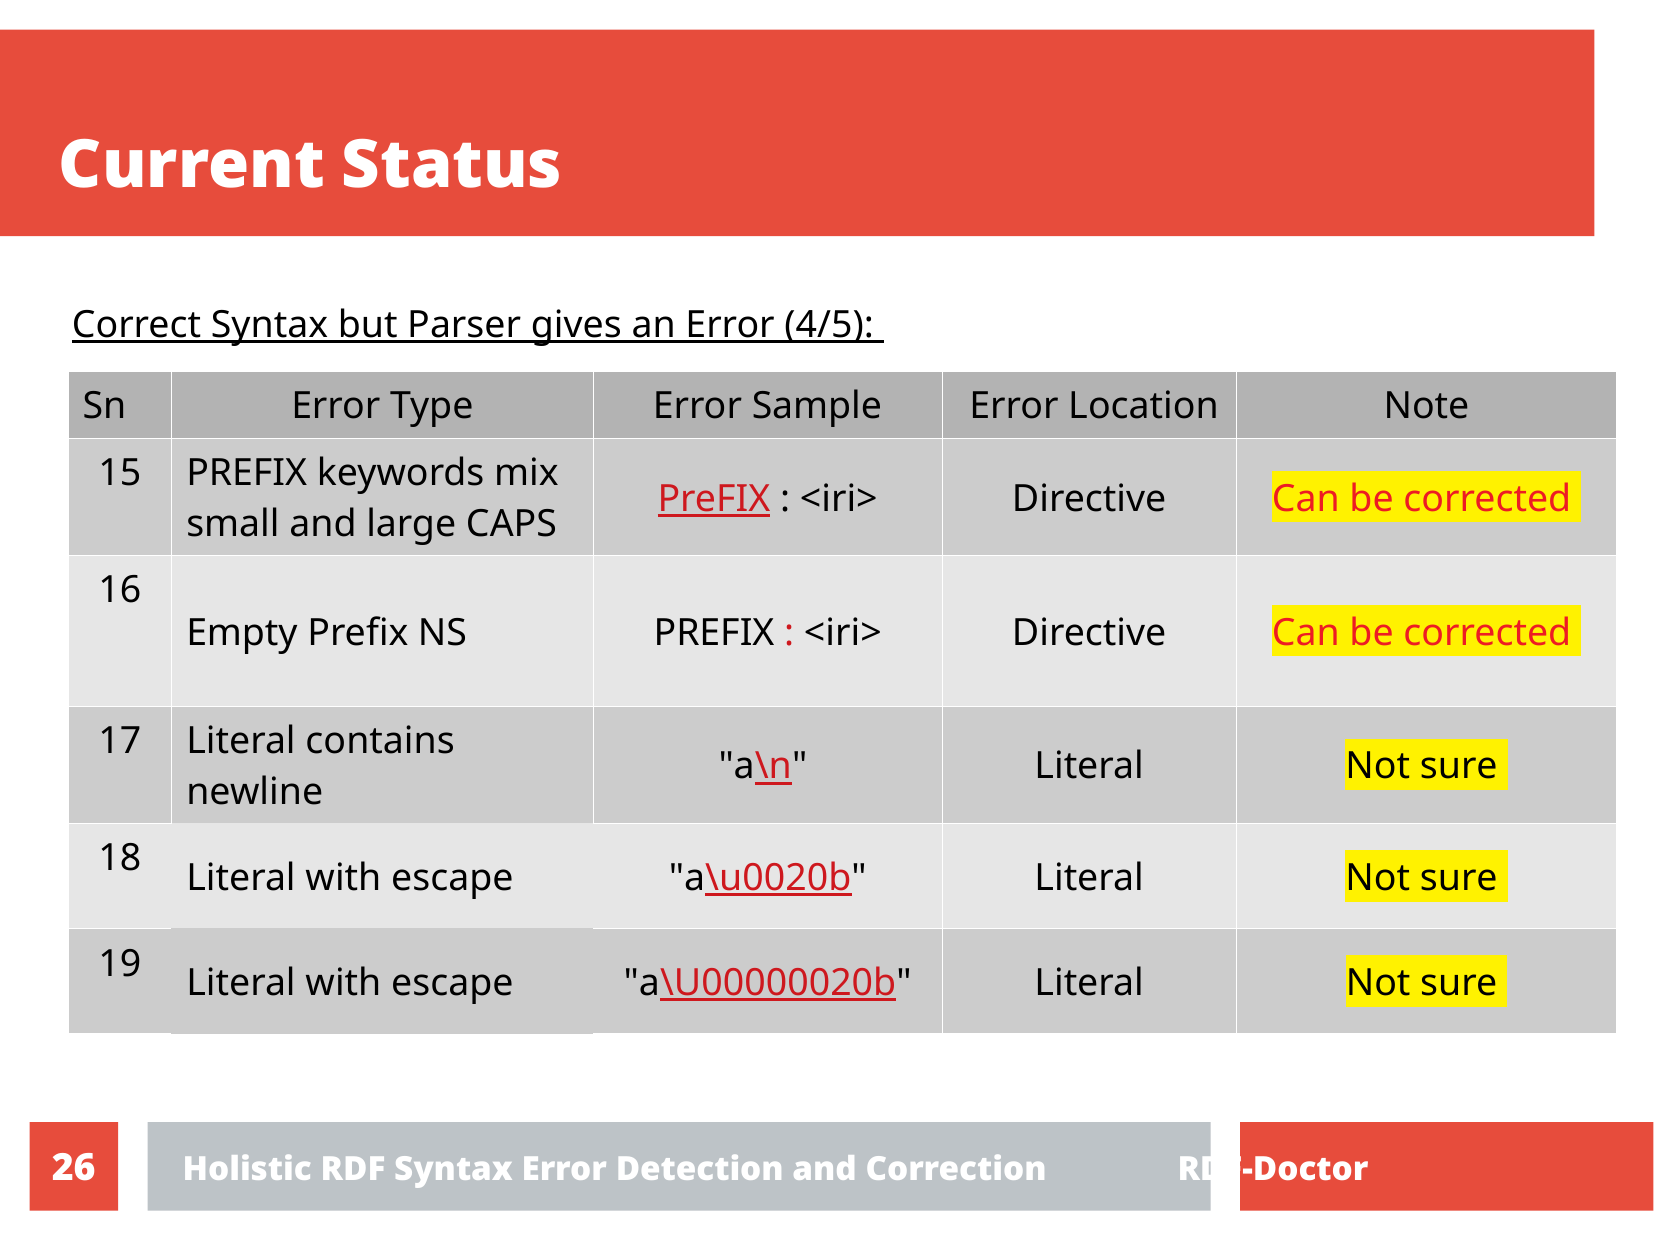

# Current Status
Correct Syntax but Parser gives an Error (4/5):
| Sn | Error Type | Error Sample | Error Location | Note |
| --- | --- | --- | --- | --- |
| 15 | PREFIX keywords mix small and large CAPS | PreFIX : <iri> | Directive | Can be corrected |
| 16 | Empty Prefix NS | PREFIX : <iri> | Directive | Can be corrected |
| 17 | Literal contains newline | "a\n" | Literal | Not sure |
| 18 | Literal with escape | "a\u0020b" | Literal | Not sure |
| 19 | Literal with escape | "a\U00000020b" | Literal | Not sure |
26
Holistic RDF Syntax Error Detection and Correction RDF-Doctor